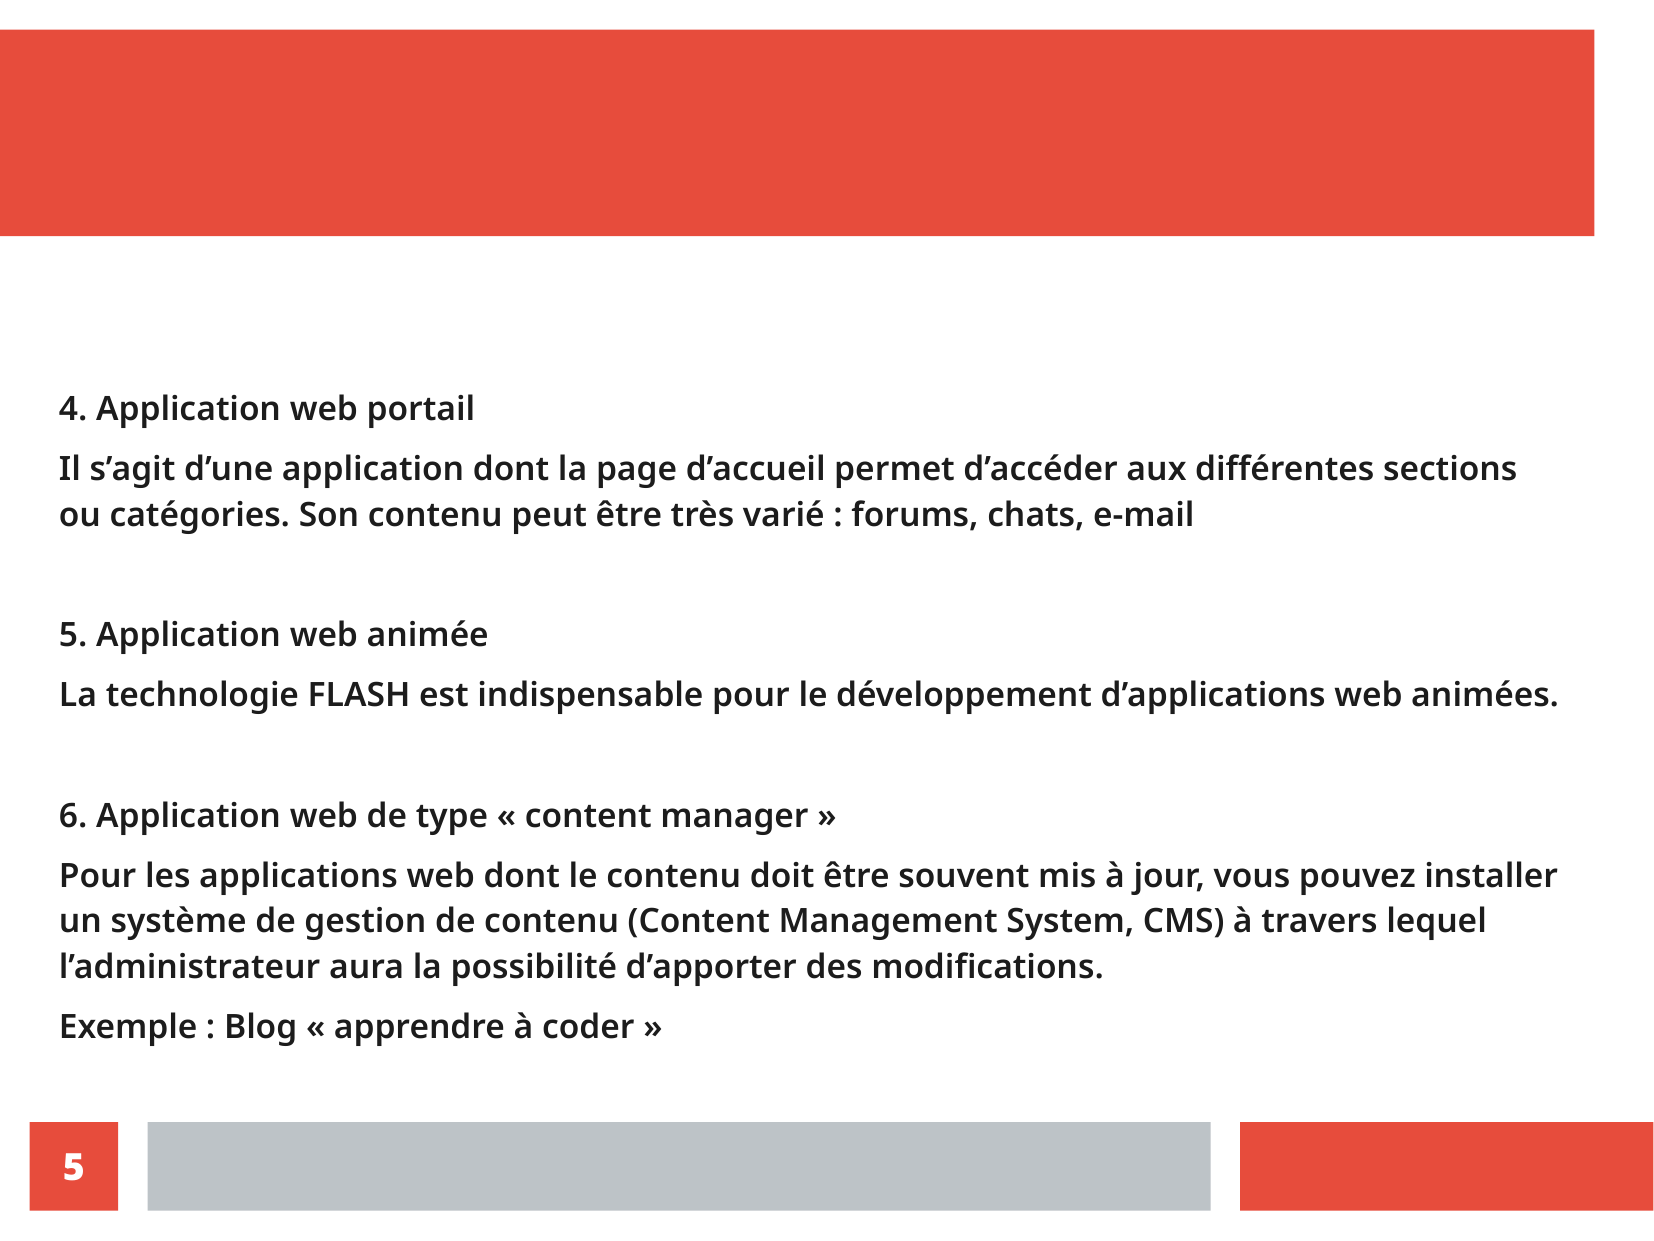

# 4. Application web portail
Il s’agit d’une application dont la page d’accueil permet d’accéder aux différentes sections ou catégories. Son contenu peut être très varié : forums, chats, e-mail
5. Application web animée
La technologie FLASH est indispensable pour le développement d’applications web animées.
6. Application web de type « content manager »
Pour les applications web dont le contenu doit être souvent mis à jour, vous pouvez installer un système de gestion de contenu (Content Management System, CMS) à travers lequel l’administrateur aura la possibilité d’apporter des modifications.
Exemple : Blog « apprendre à coder »
5